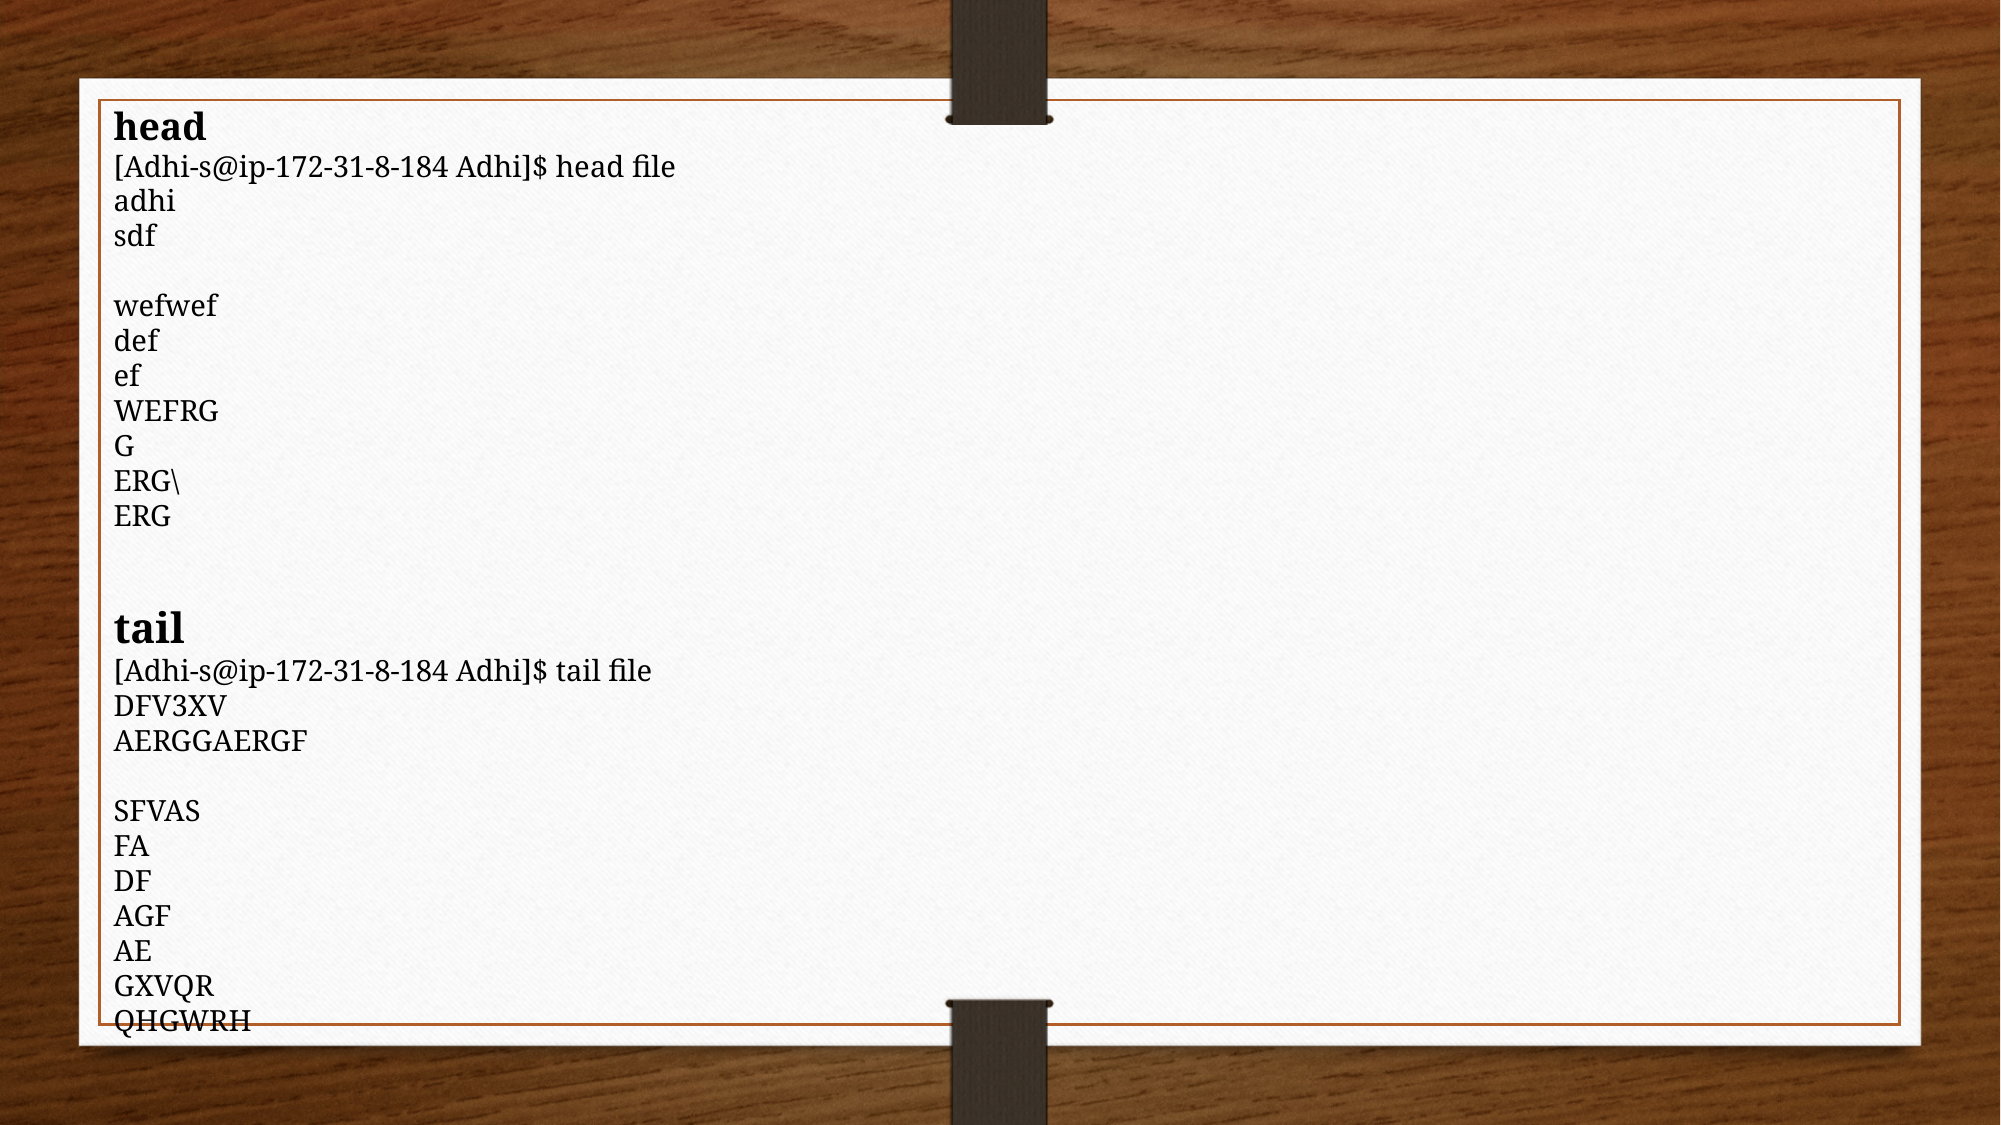

head
[Adhi-s@ip-172-31-8-184 Adhi]$ head file
adhi
sdf
wefwef
def
ef
WEFRG
G
ERG\
ERG
tail
[Adhi-s@ip-172-31-8-184 Adhi]$ tail file
DFV3XV
AERGGAERGF
SFVAS
FA
DF
AGF
AE
GXVQR
QHGWRH